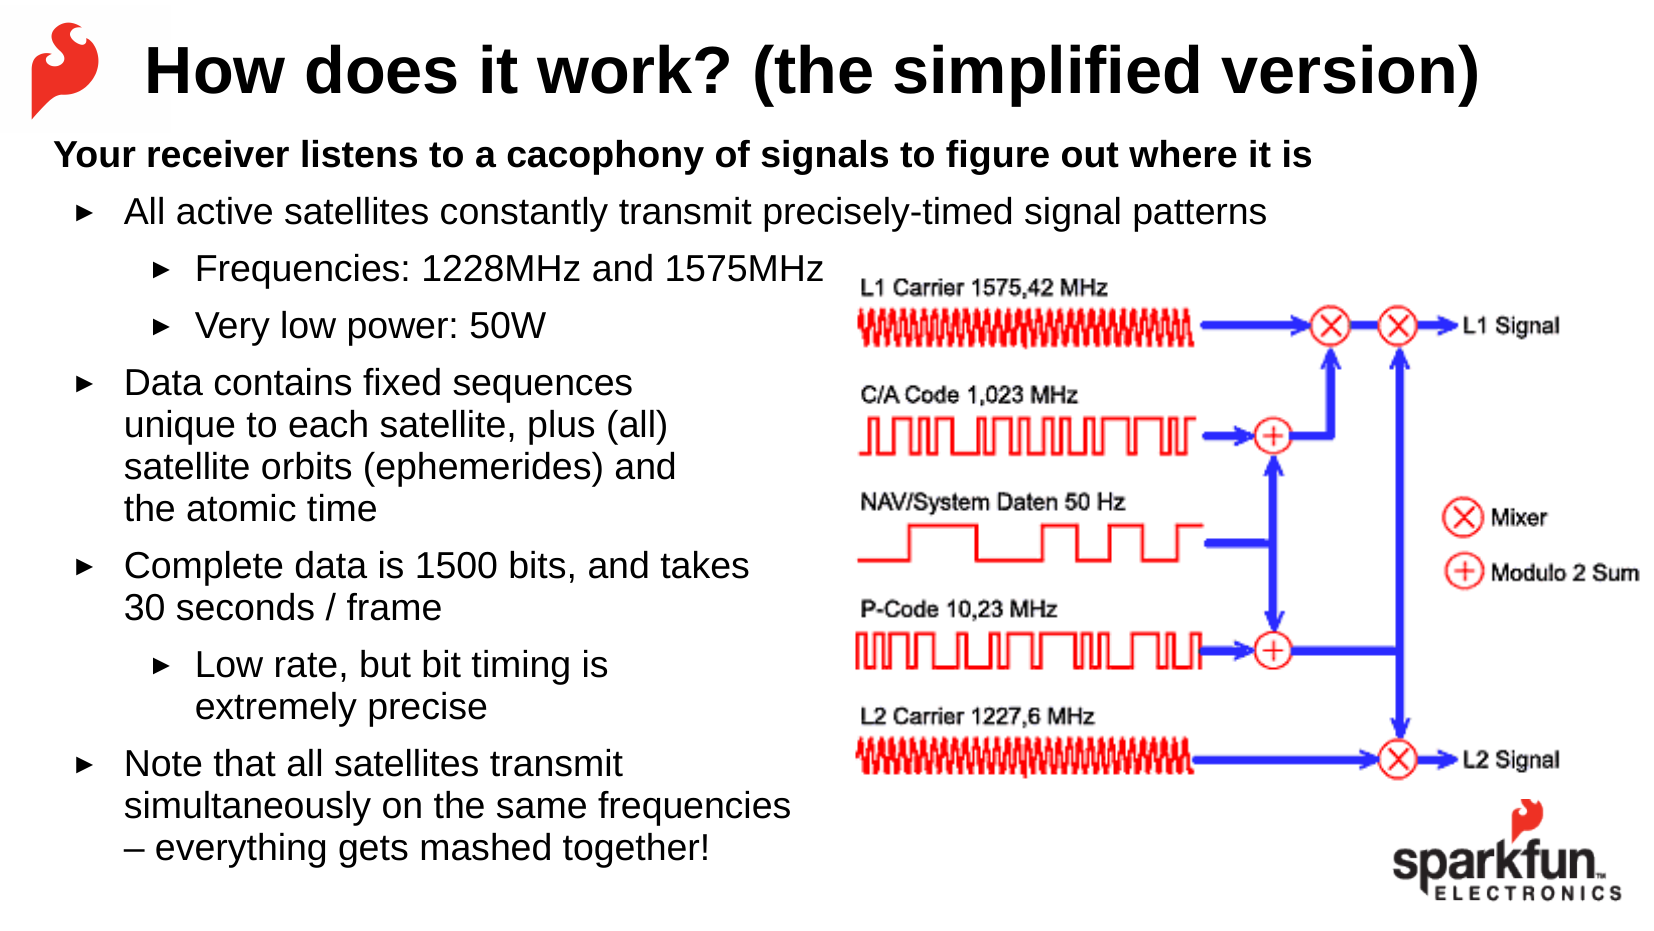

# How does it work? (the simplified version)
Your receiver listens to a cacophony of signals to figure out where it is
All active satellites constantly transmit precisely-timed signal patterns
Frequencies: 1228MHz and 1575MHz
Very low power: 50W
Data contains fixed sequences
unique to each satellite, plus (all)
satellite orbits (ephemerides) and
the atomic time
Complete data is 1500 bits, and takes
30 seconds / frame
Low rate, but bit timing is
extremely precise
Note that all satellites transmit
simultaneously on the same frequencies
– everything gets mashed together!